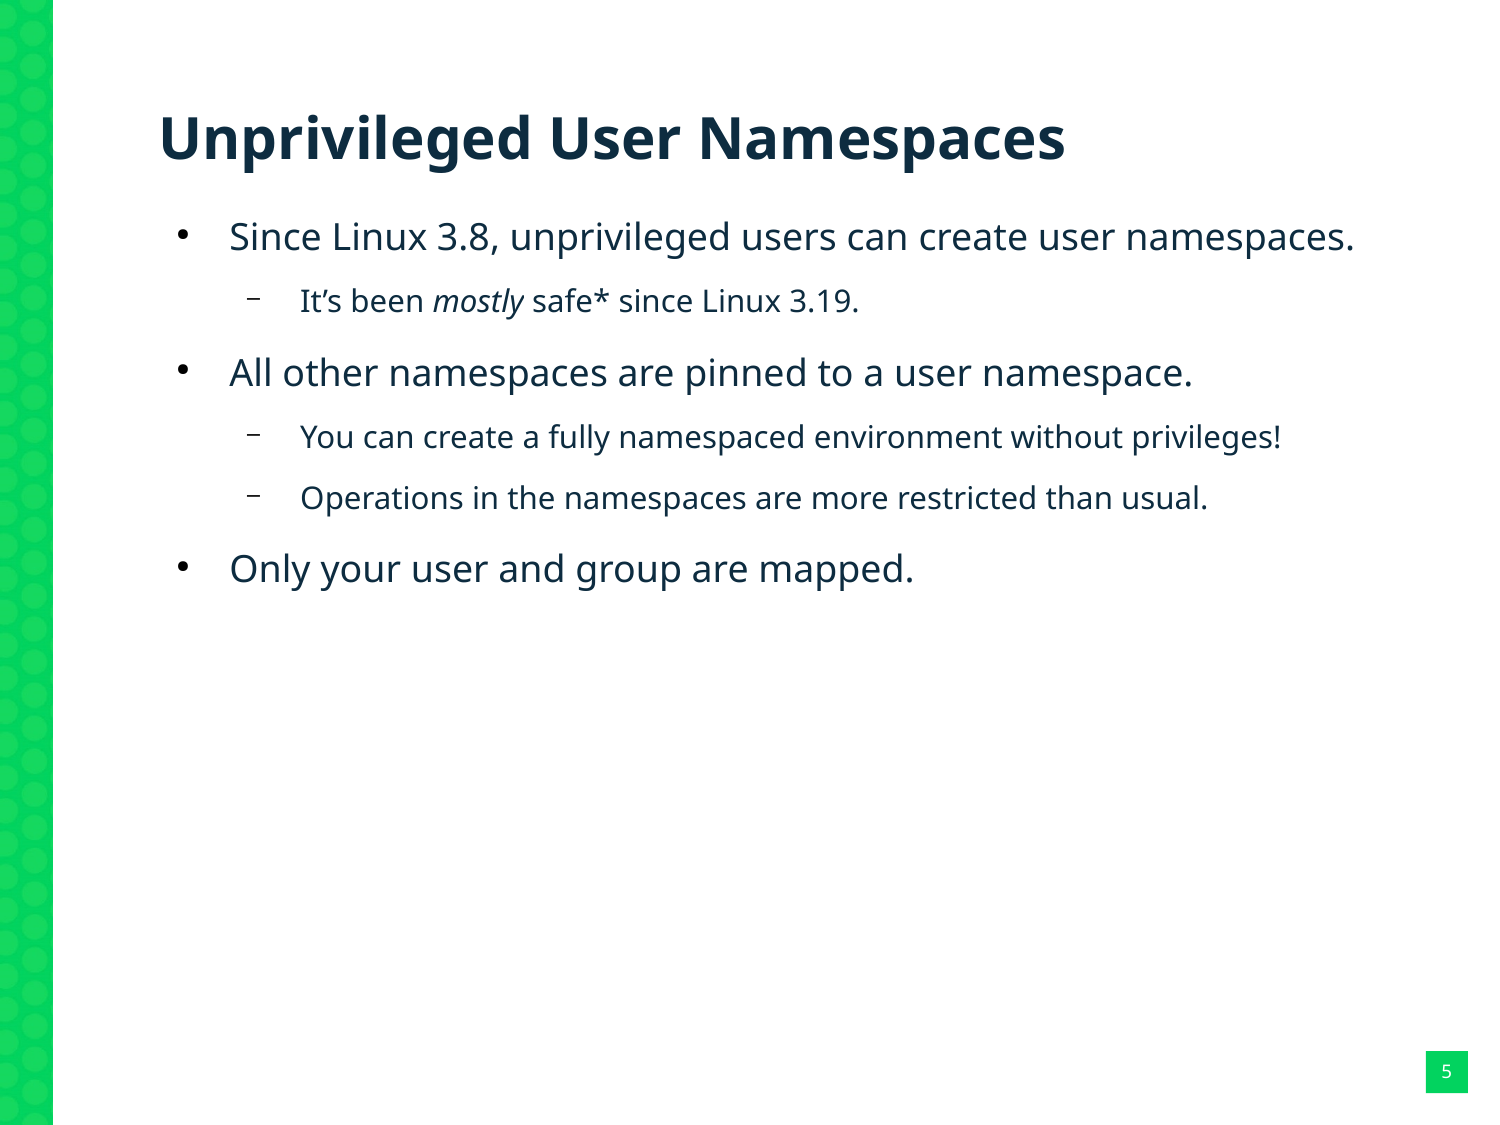

# Unprivileged User Namespaces
Since Linux 3.8, unprivileged users can create user namespaces.
It’s been mostly safe* since Linux 3.19.
All other namespaces are pinned to a user namespace.
You can create a fully namespaced environment without privileges!
Operations in the namespaces are more restricted than usual.
Only your user and group are mapped.